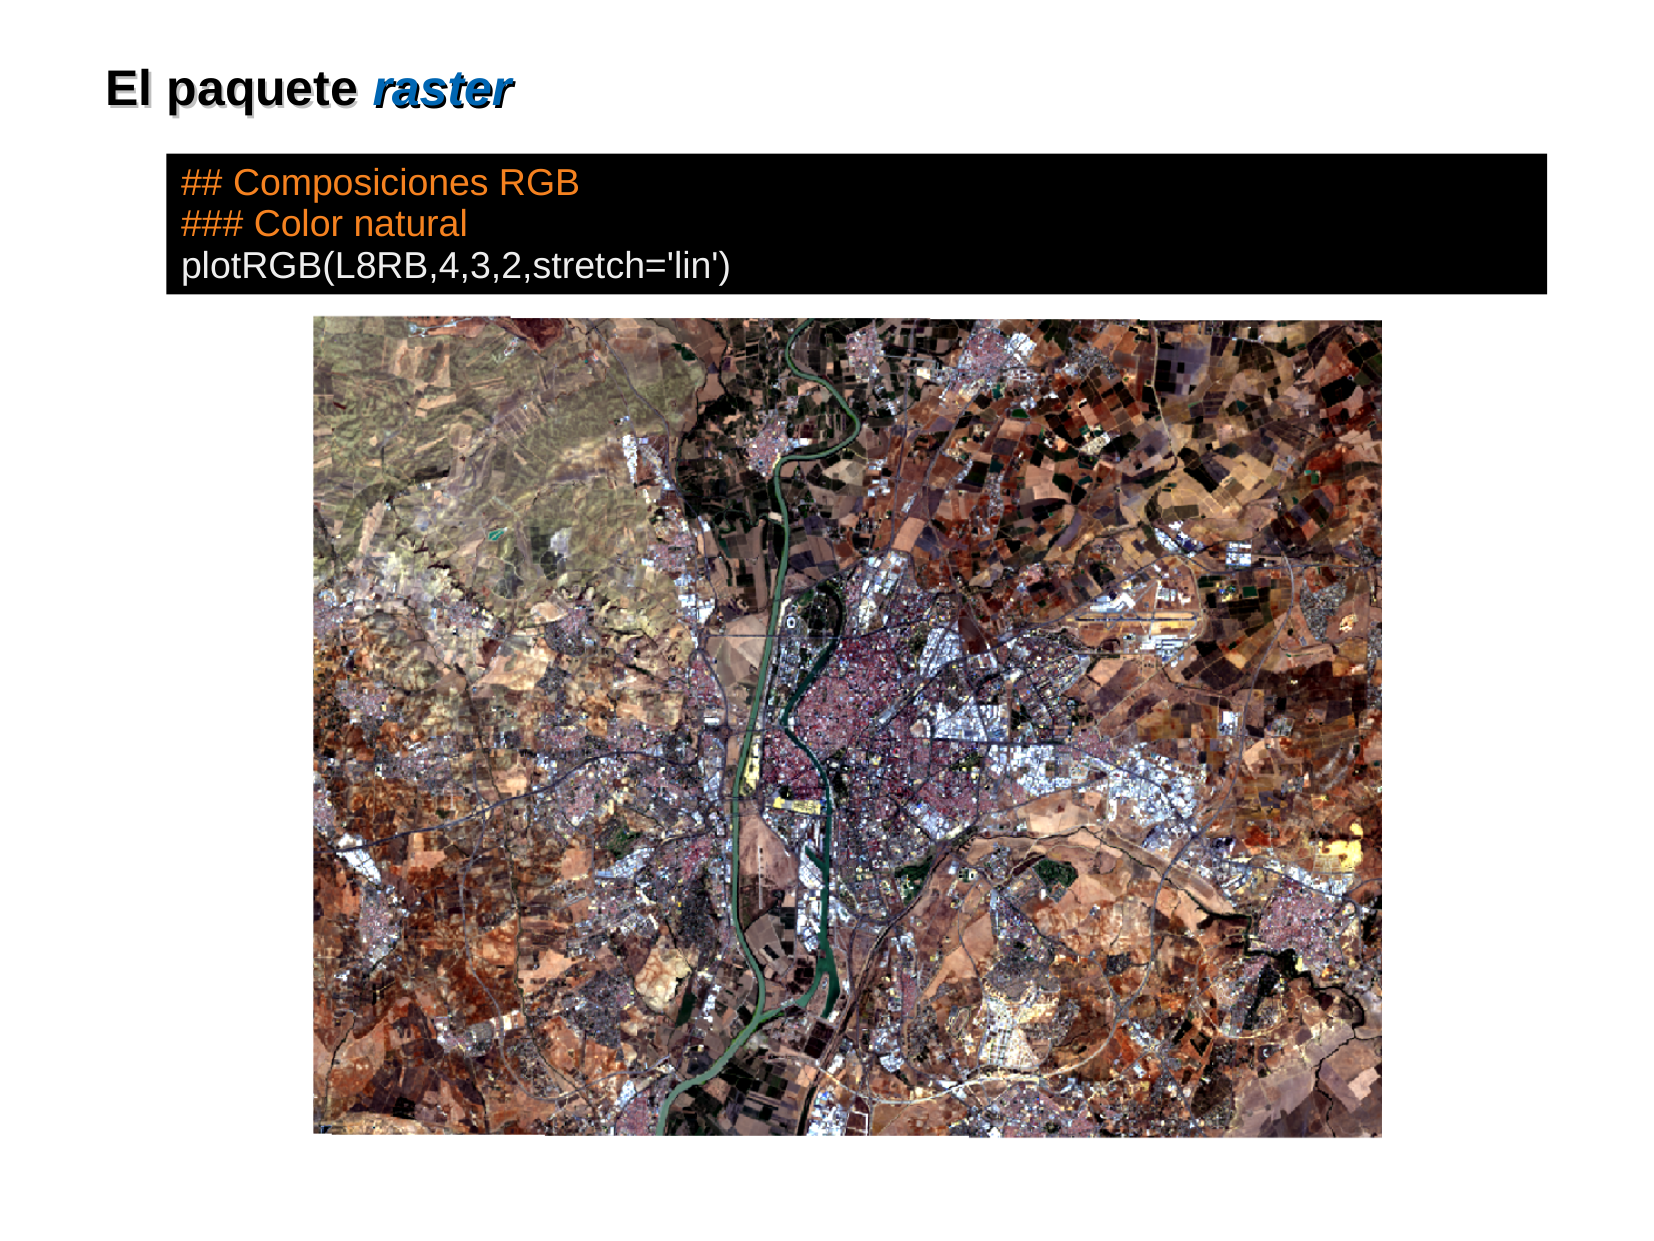

El paquete raster
## Composiciones RGB
### Color natural
plotRGB(L8RB,4,3,2,stretch='lin')